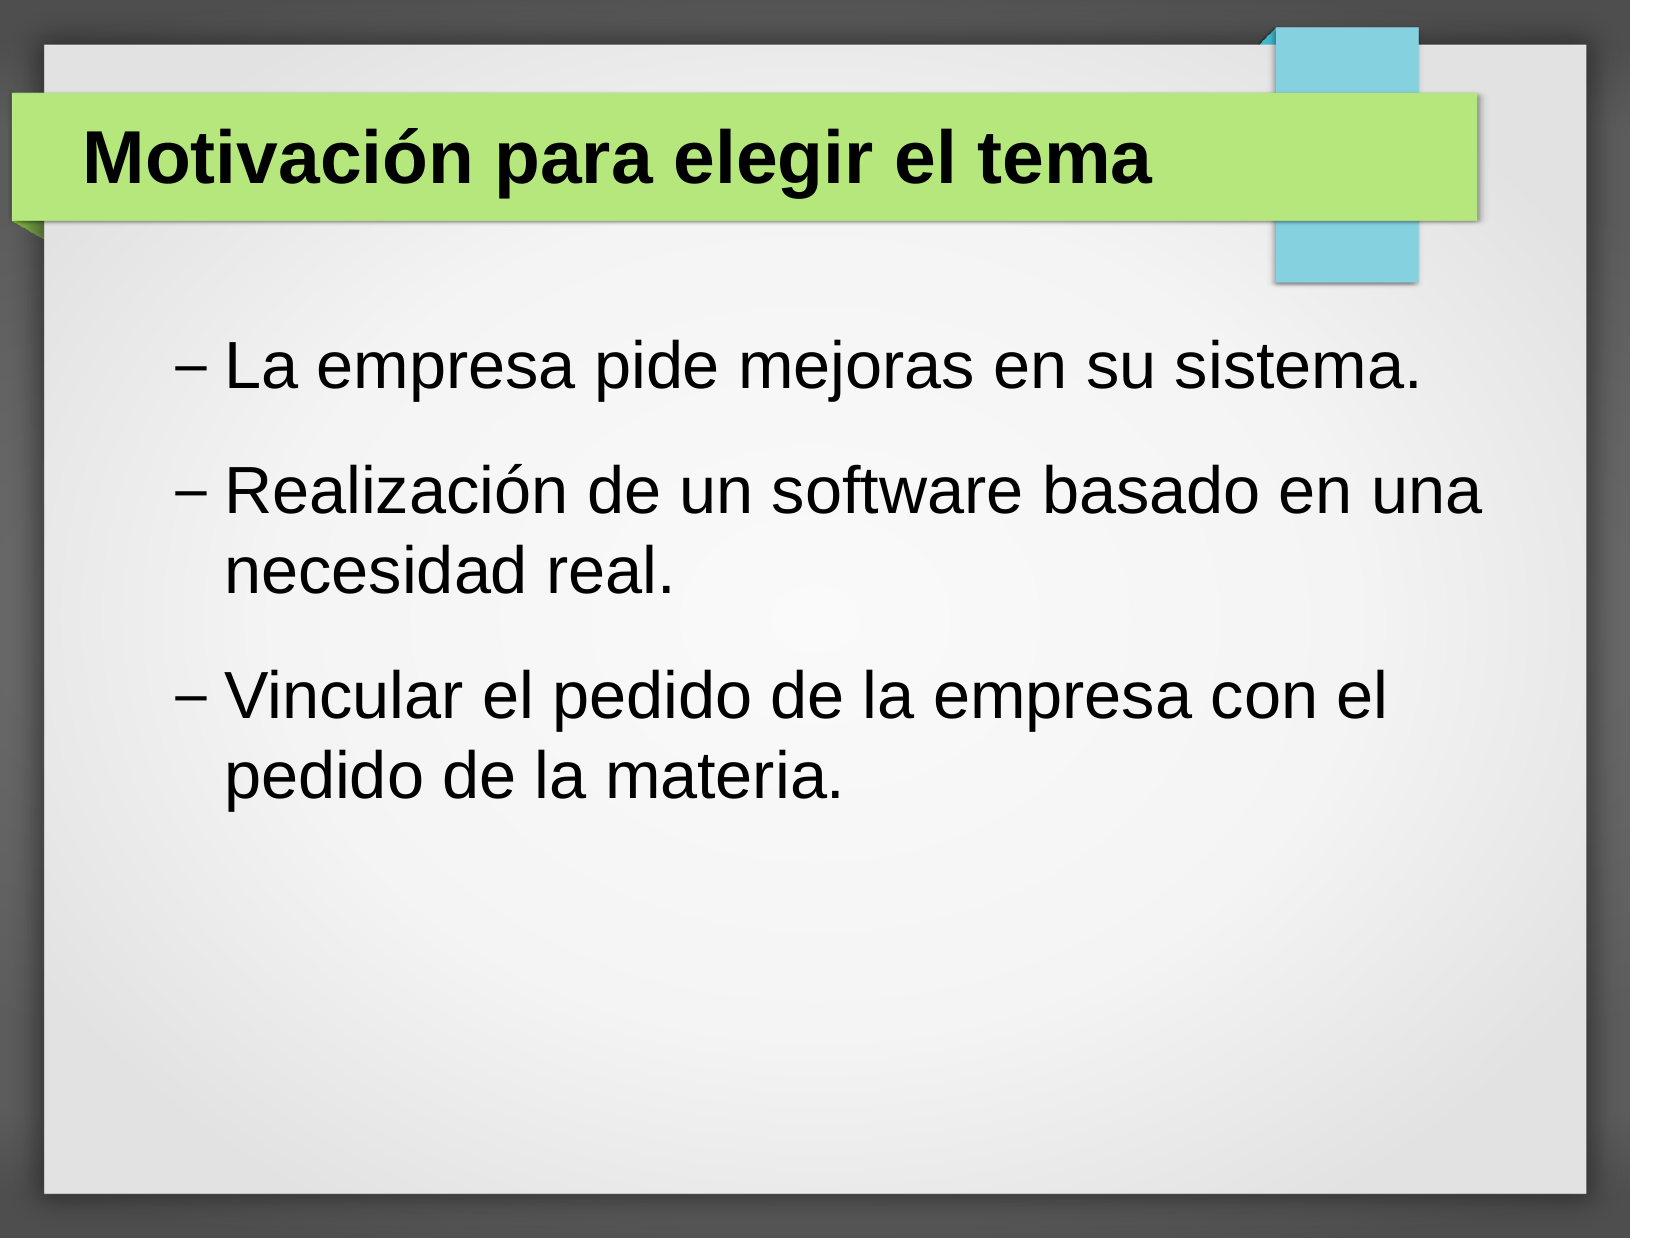

Motivación para elegir el tema
La empresa pide mejoras en su sistema.
Realización de un software basado en una necesidad real.
Vincular el pedido de la empresa con el pedido de la materia.